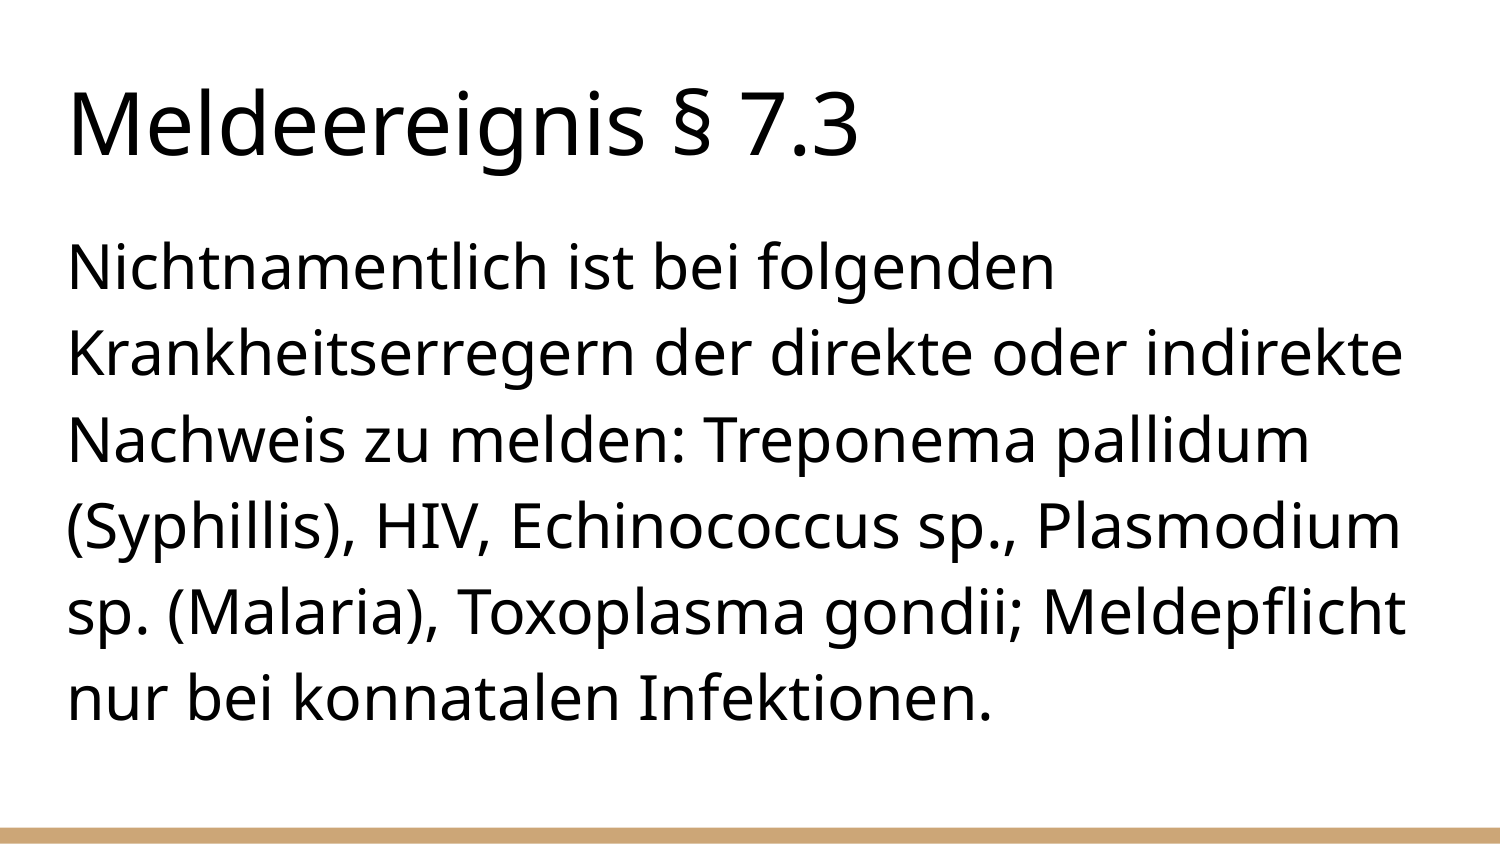

# Meldeereignis § 7.3
Nichtnamentlich ist bei folgenden Krankheitserregern der direkte oder indirekte Nachweis zu melden: Treponema pallidum (Syphillis), HIV, Echinococcus sp., Plasmodium sp. (Malaria), Toxoplasma gondii; Meldepflicht nur bei konnatalen Infektionen.